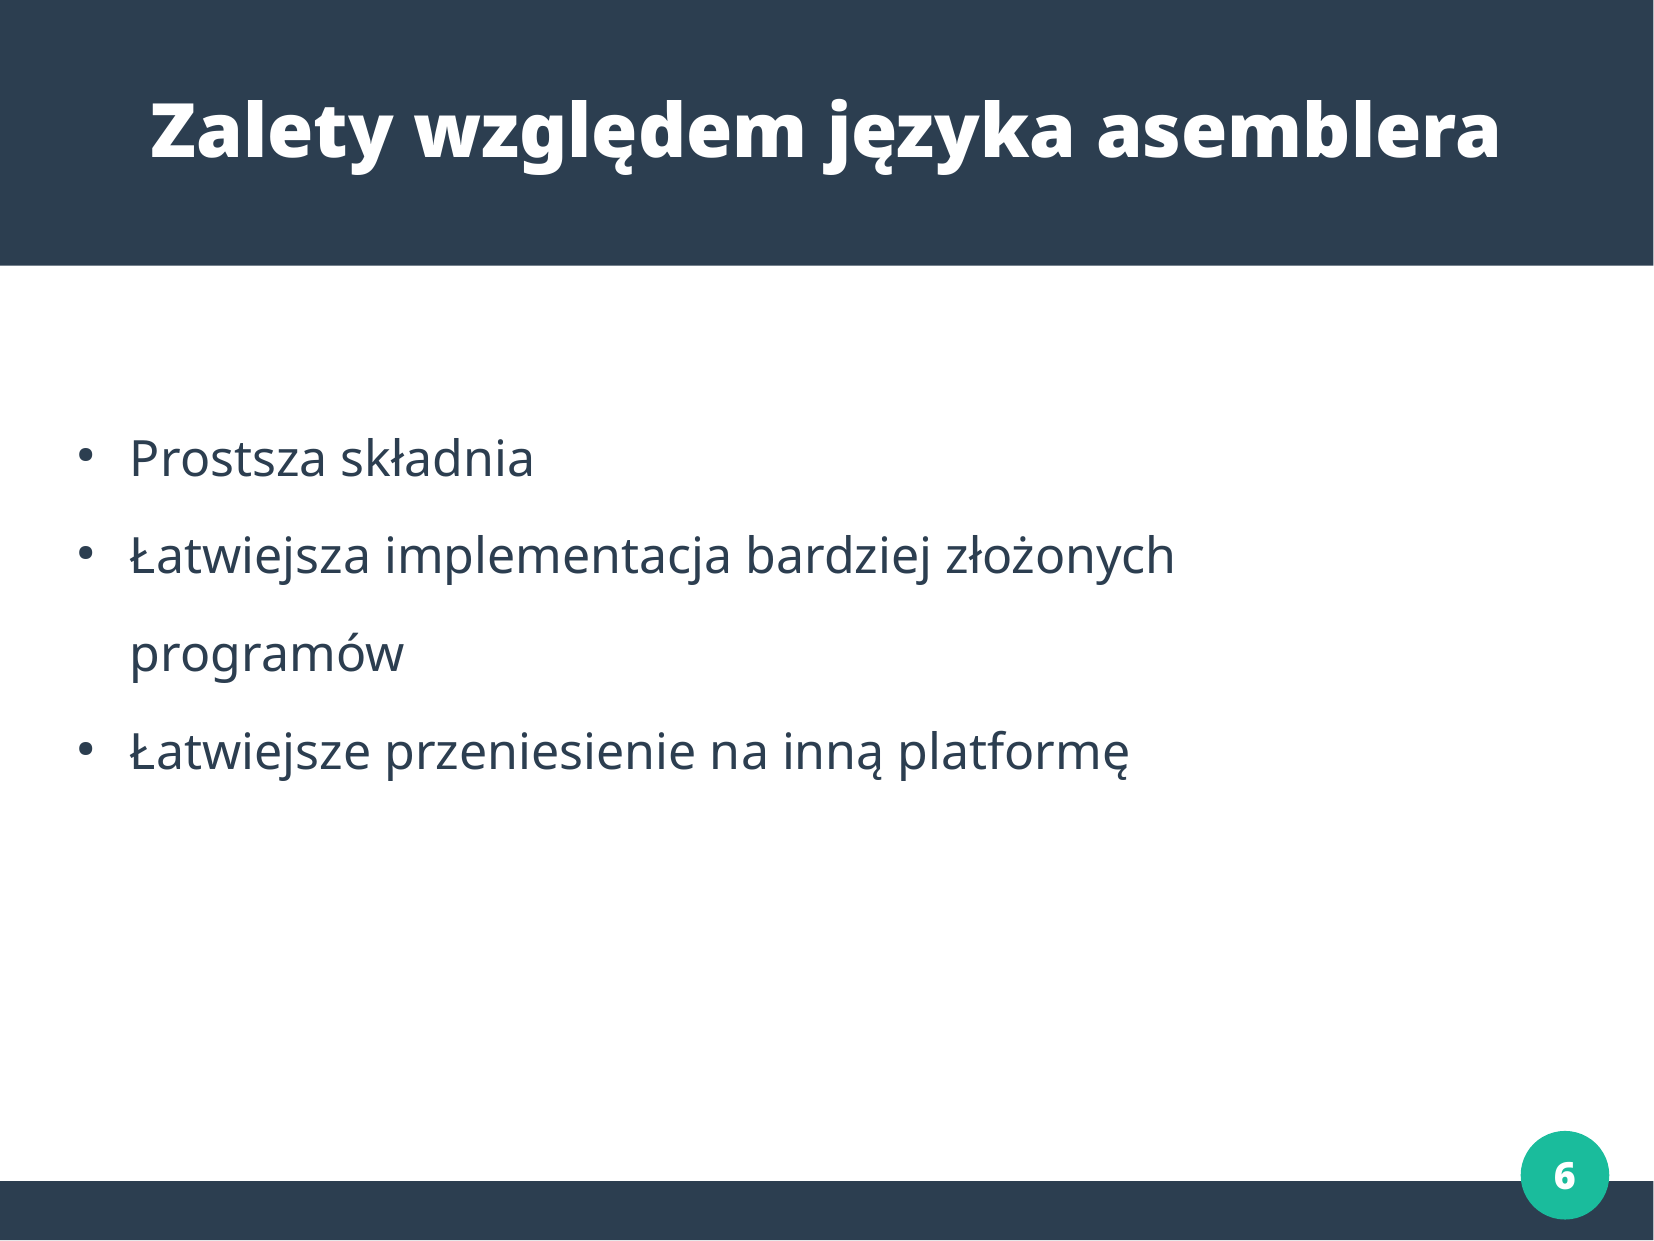

# Zalety względem języka asemblera
Prostsza składnia
Łatwiejsza implementacja bardziej złożonych
programów
Łatwiejsze przeniesienie na inną platformę
6